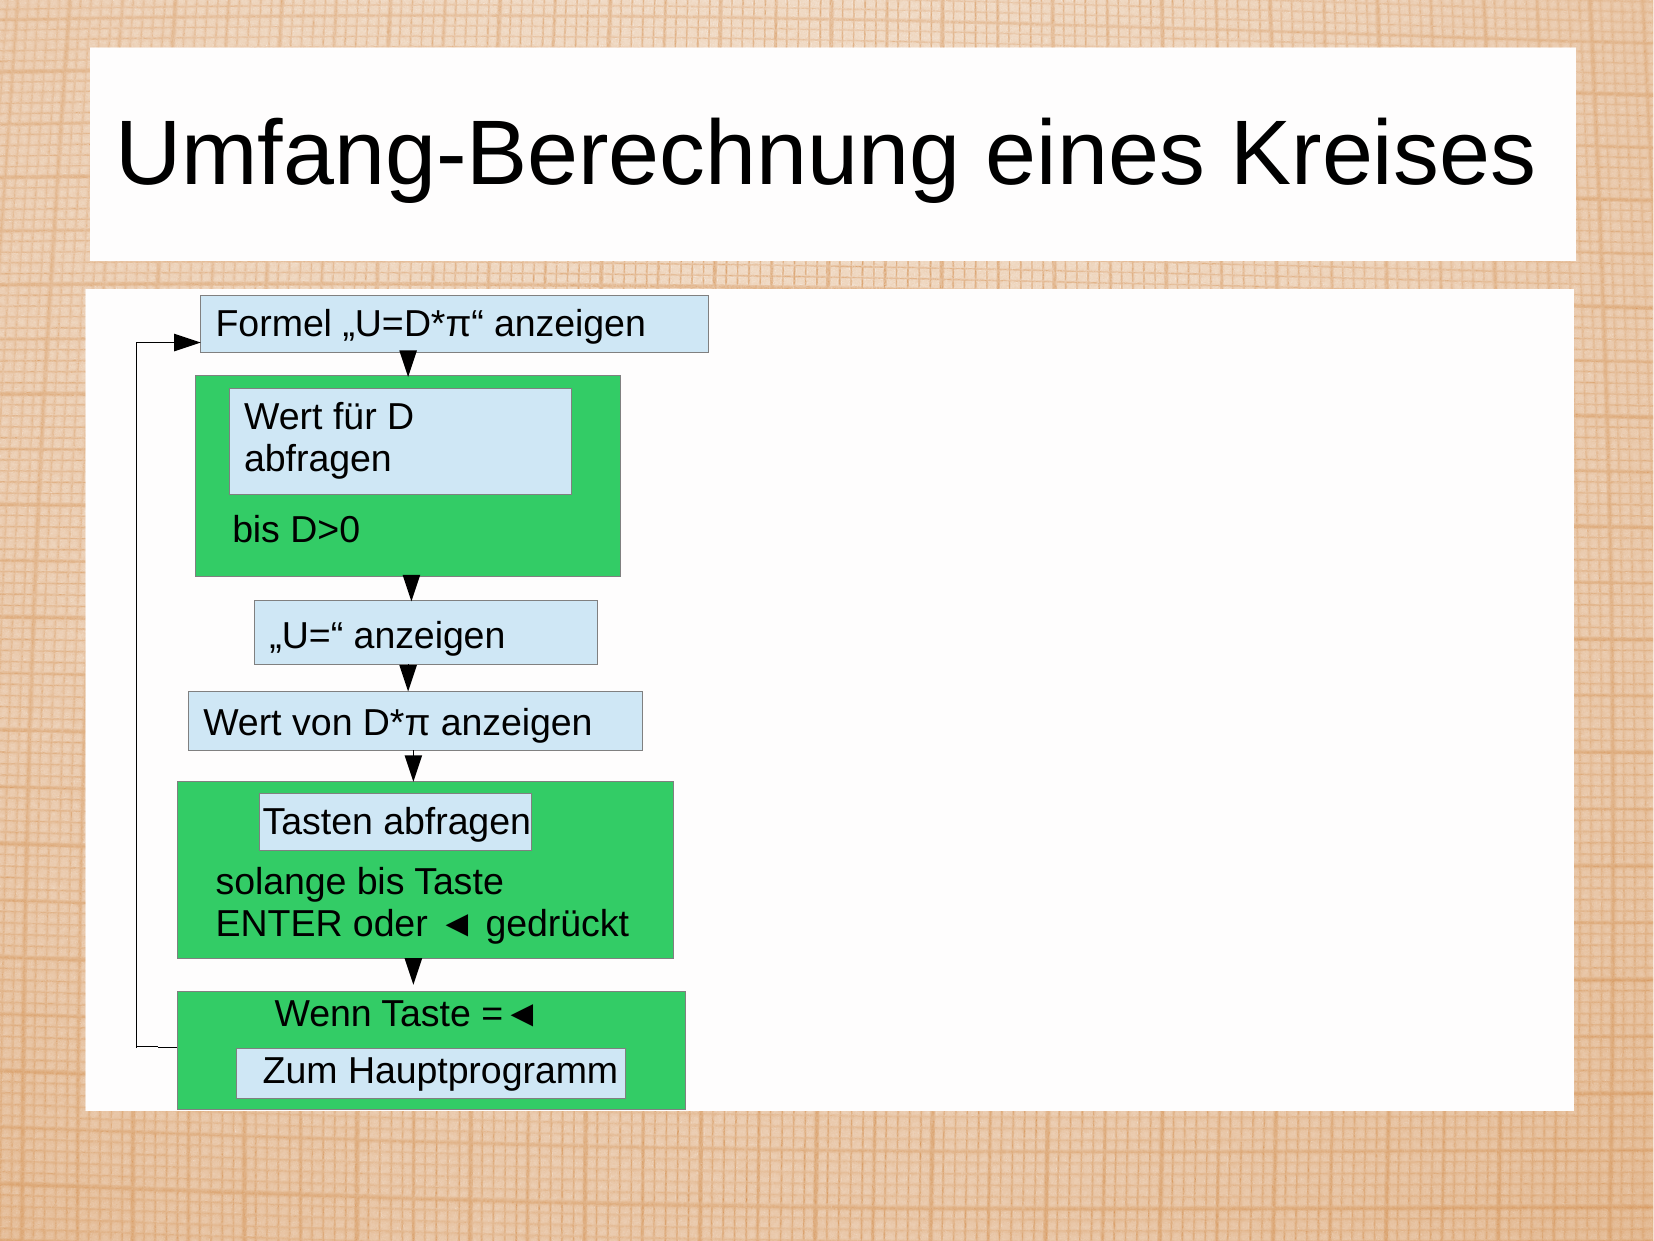

# Umfang-Berechnung eines Kreises
Formel „U=D*π“ anzeigen
Wert für D abfragen
bis D>0
„U=“ anzeigen
Wert von D*π anzeigen
Tasten abfragen
solange bis Taste ENTER oder ◄ gedrückt
Wenn Taste =◄
Zum Hauptprogramm